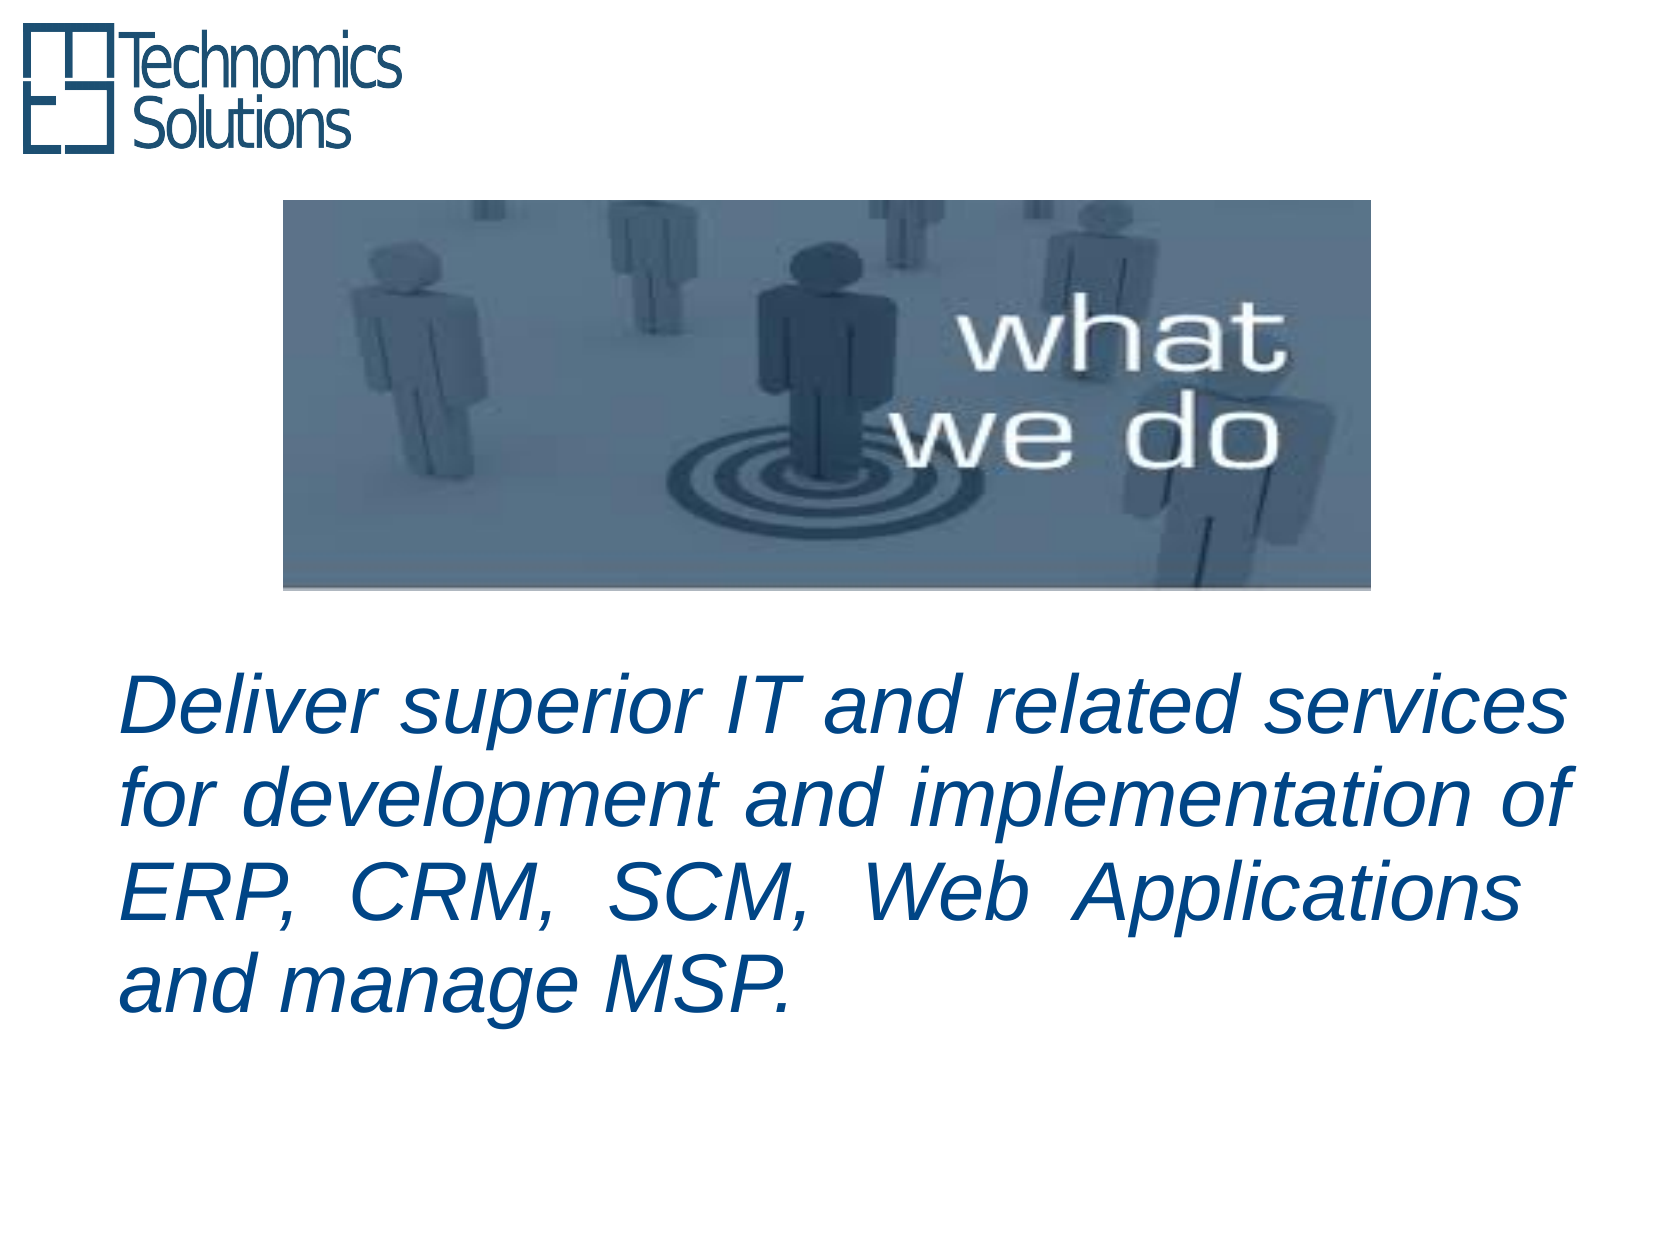

# Deliver superior IT and related services for development and implementation of ERP, CRM, SCM, Web Applications and manage MSP.